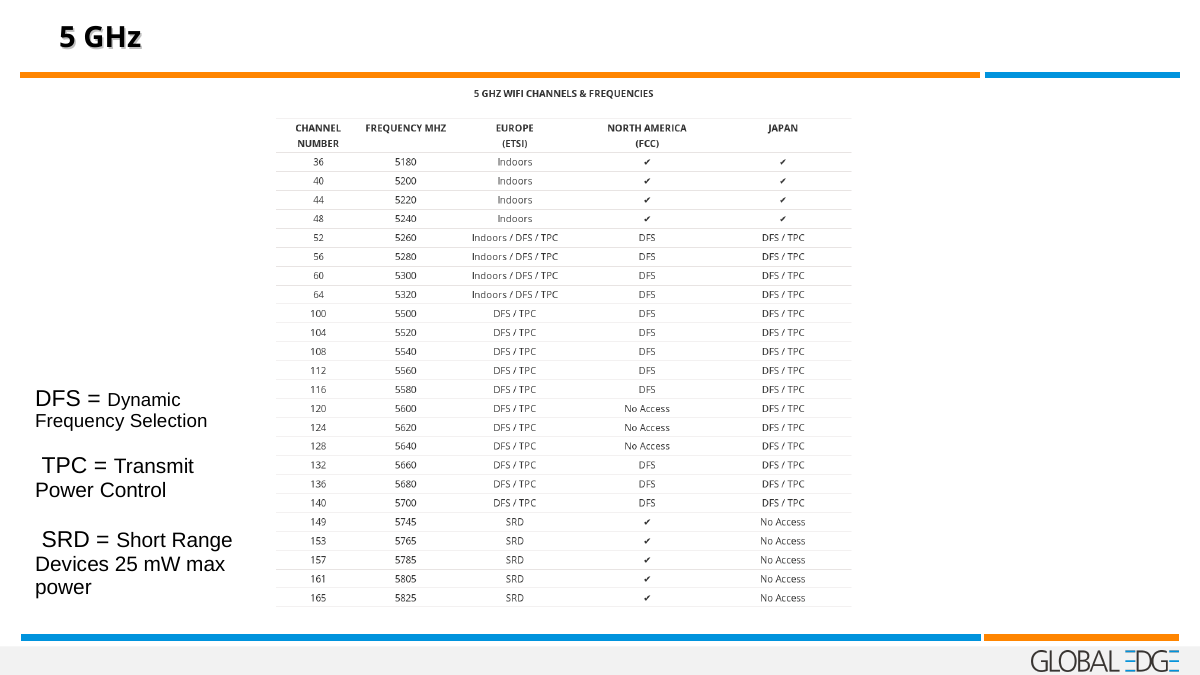

# 5 GHz
DFS = Dynamic Frequency Selection
 TPC = Transmit Power Control
 SRD = Short Range Devices 25 mW max power